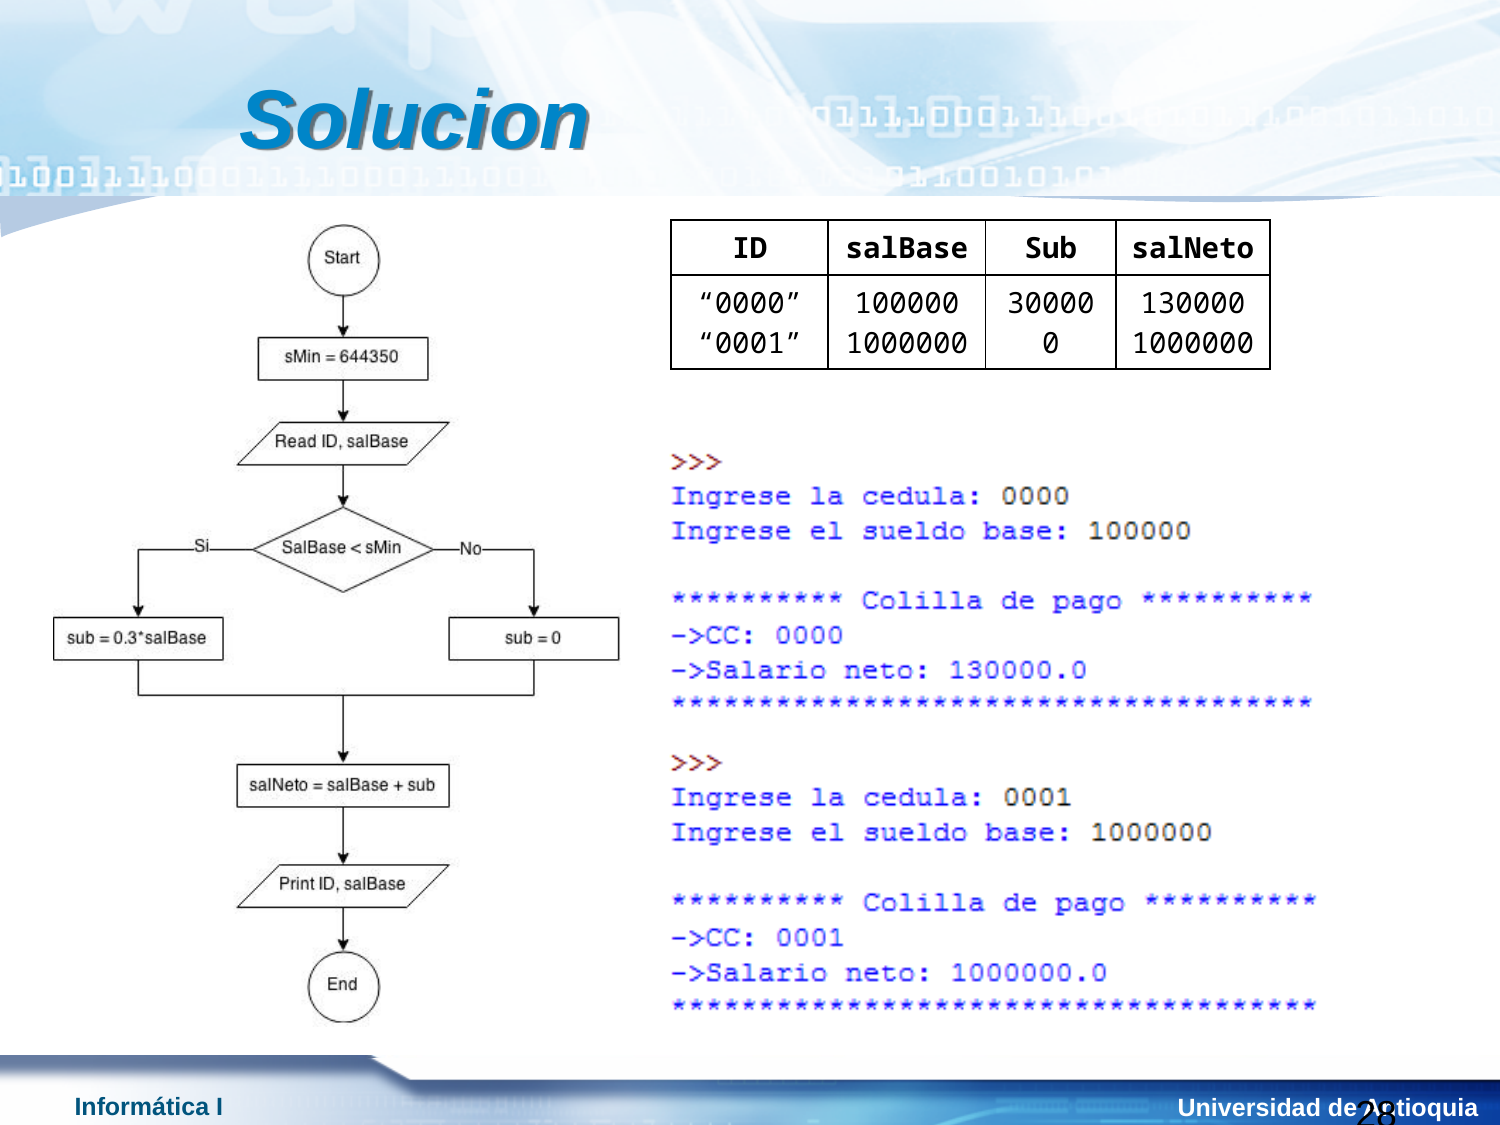

# Solucion
| ID | salBase | Sub | salNeto |
| --- | --- | --- | --- |
| “0000” “0001” | 100000 1000000 | 30000 0 | 130000 1000000 |